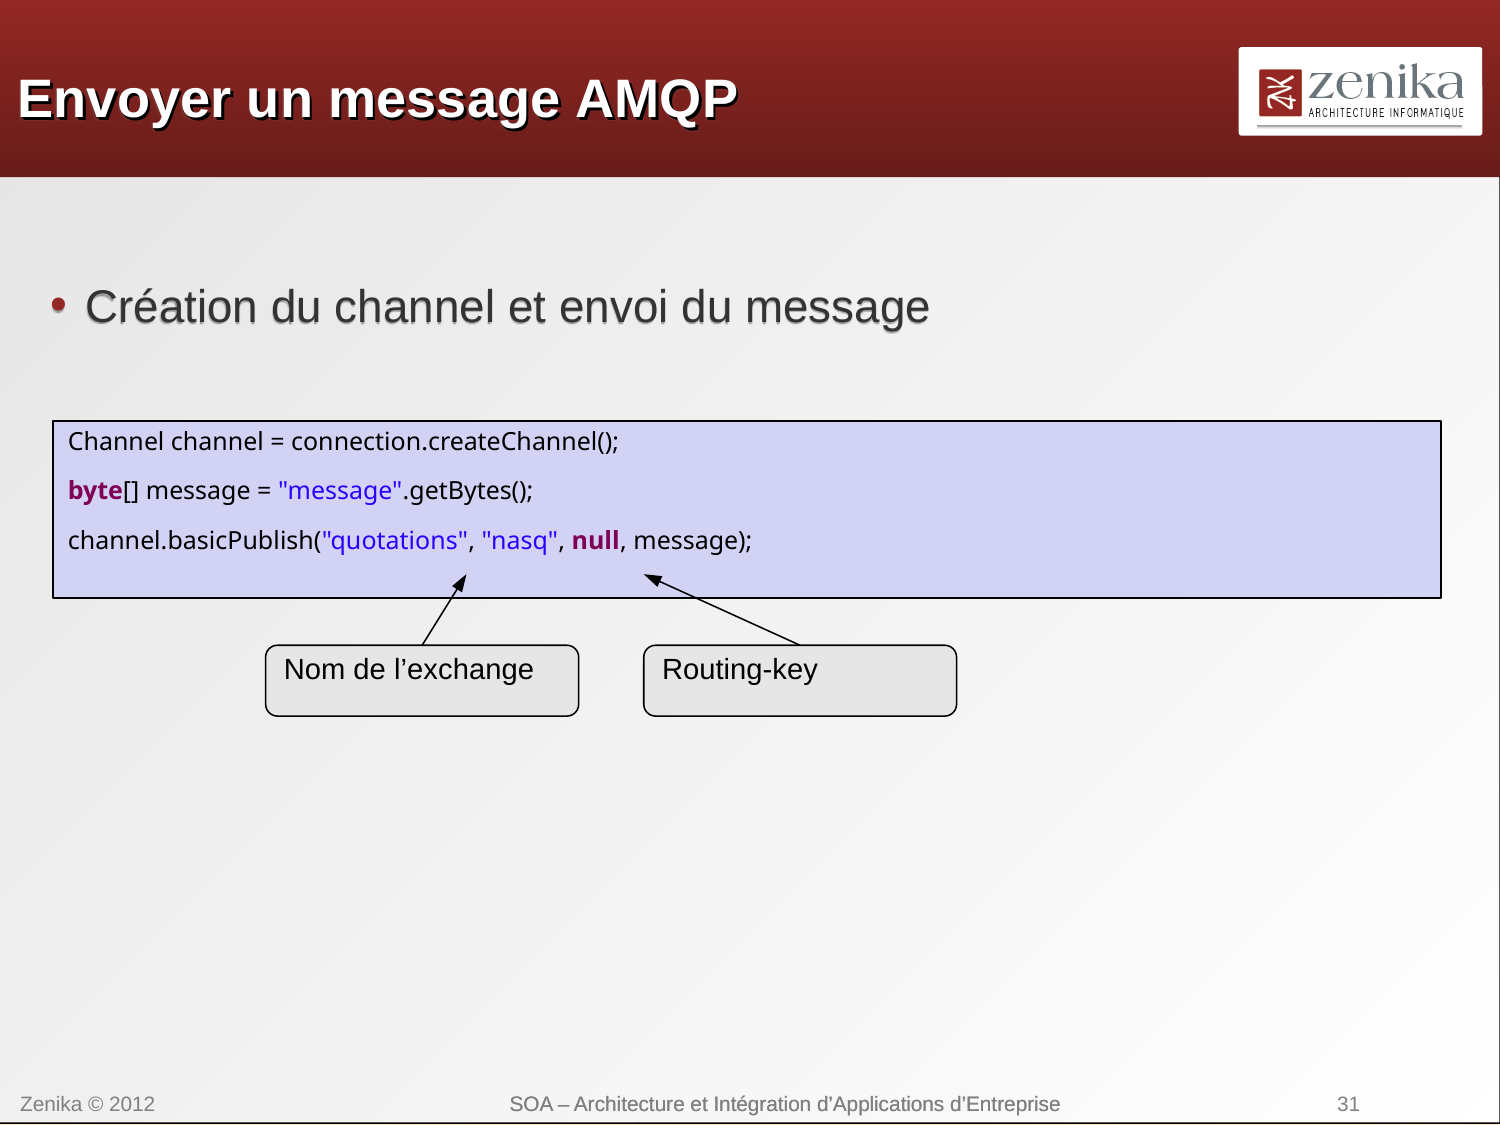

# Envoyer un message AMQP
Création du channel et envoi du message
Channel channel = connection.createChannel();
byte[] message = "message".getBytes();
channel.basicPublish("quotations", "nasq", null, message);
Nom de l’exchange
Routing-key
SOA – Architecture et Intégration d’Applications d’Entreprise